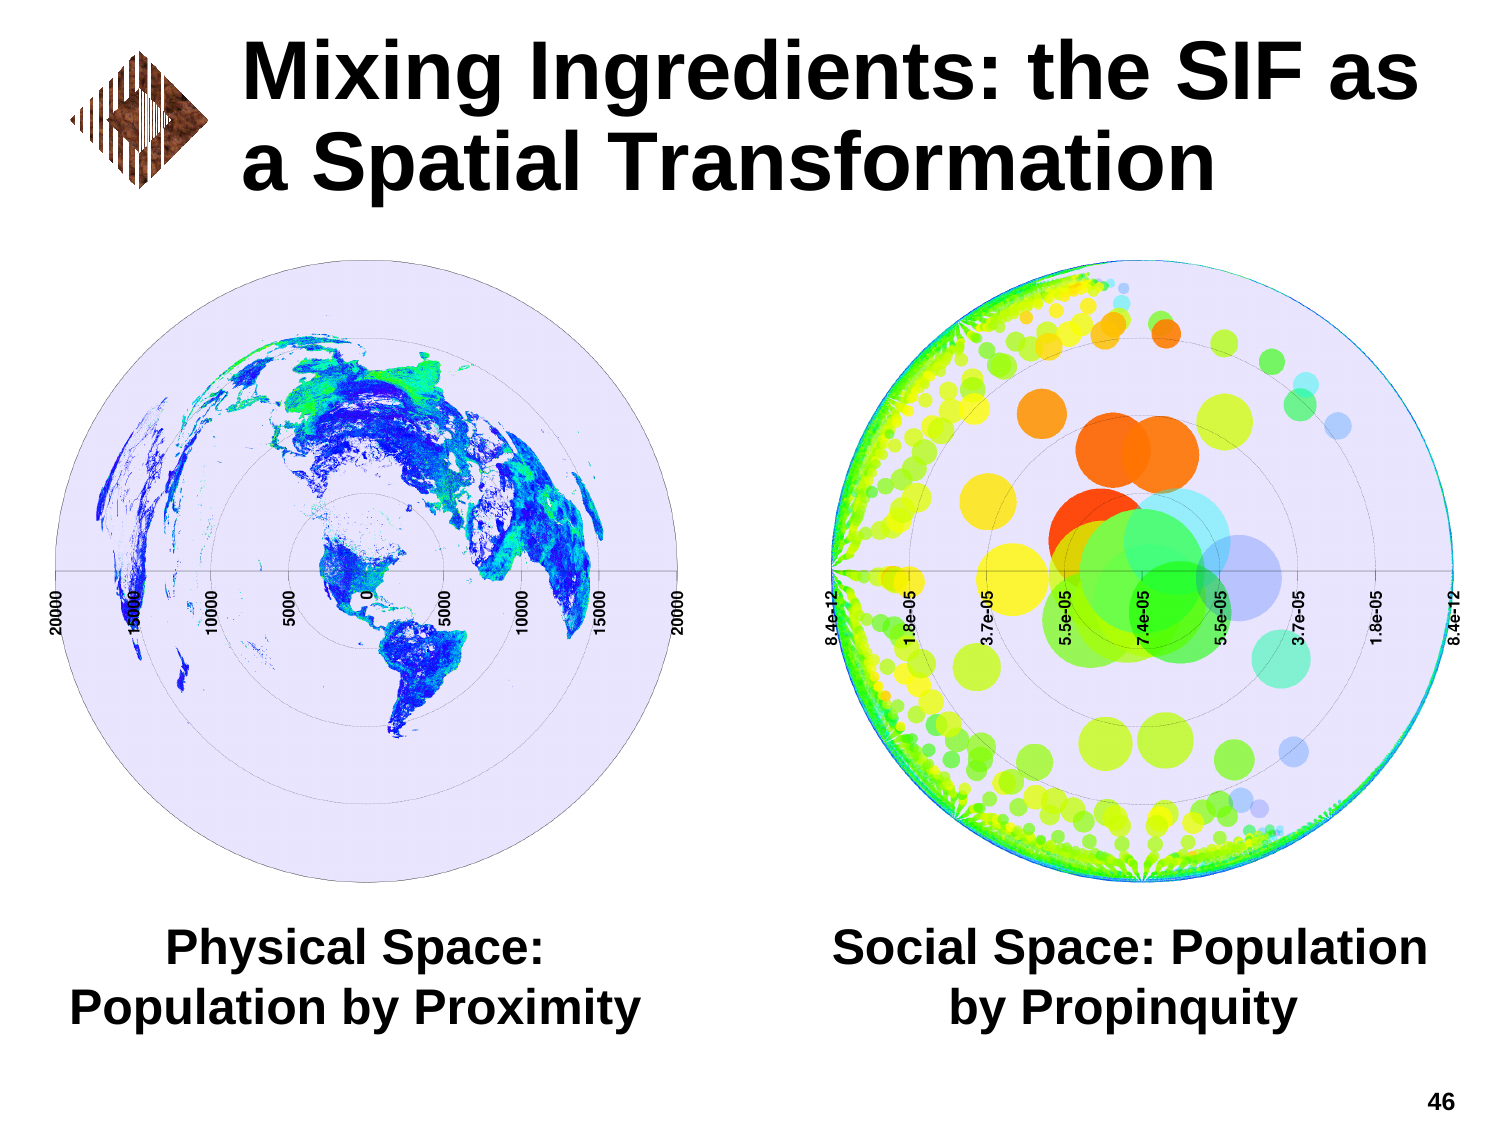

# Mixing Ingredients: the SIF as a Spatial Transformation
Physical Space:
Population by Proximity
Social Space: Population
by Propinquity